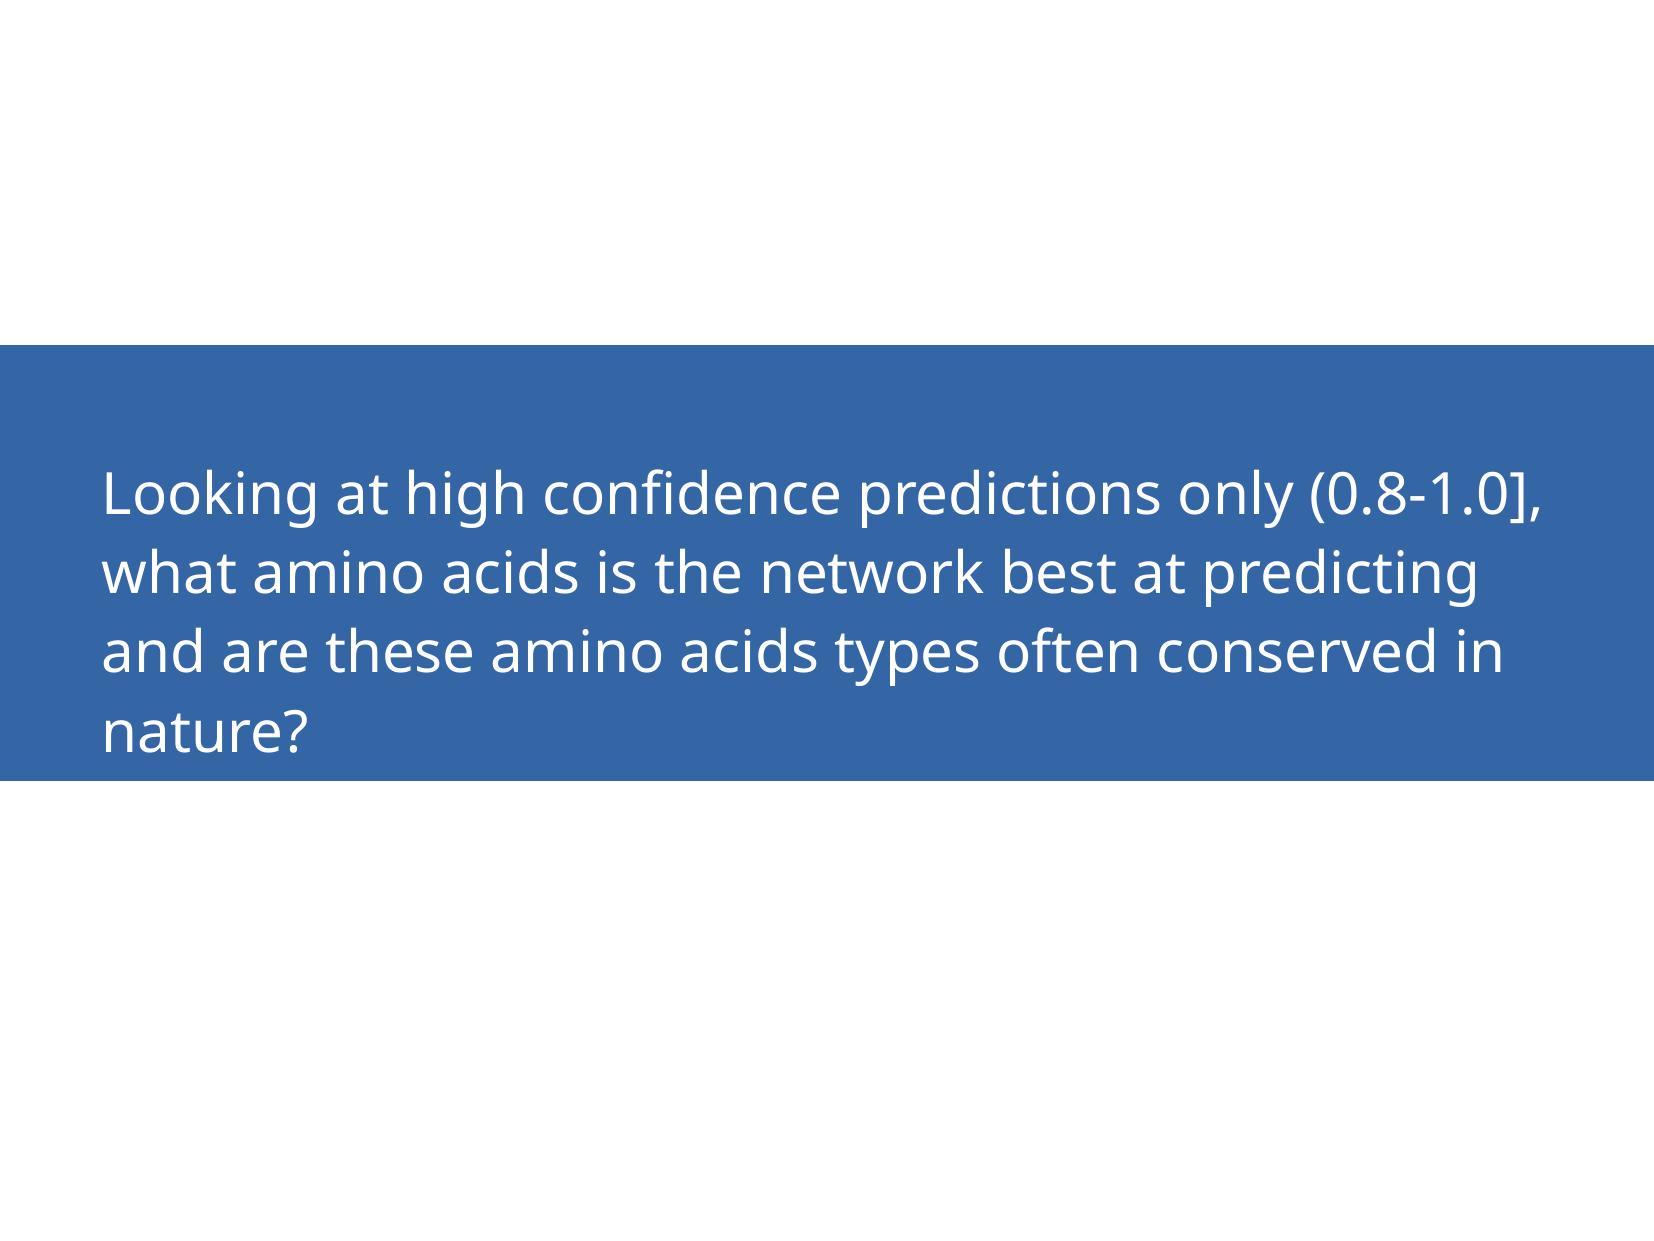

Looking at high confidence predictions only (0.8-1.0], what amino acids is the network best at predicting and are these amino acids types often conserved in nature?